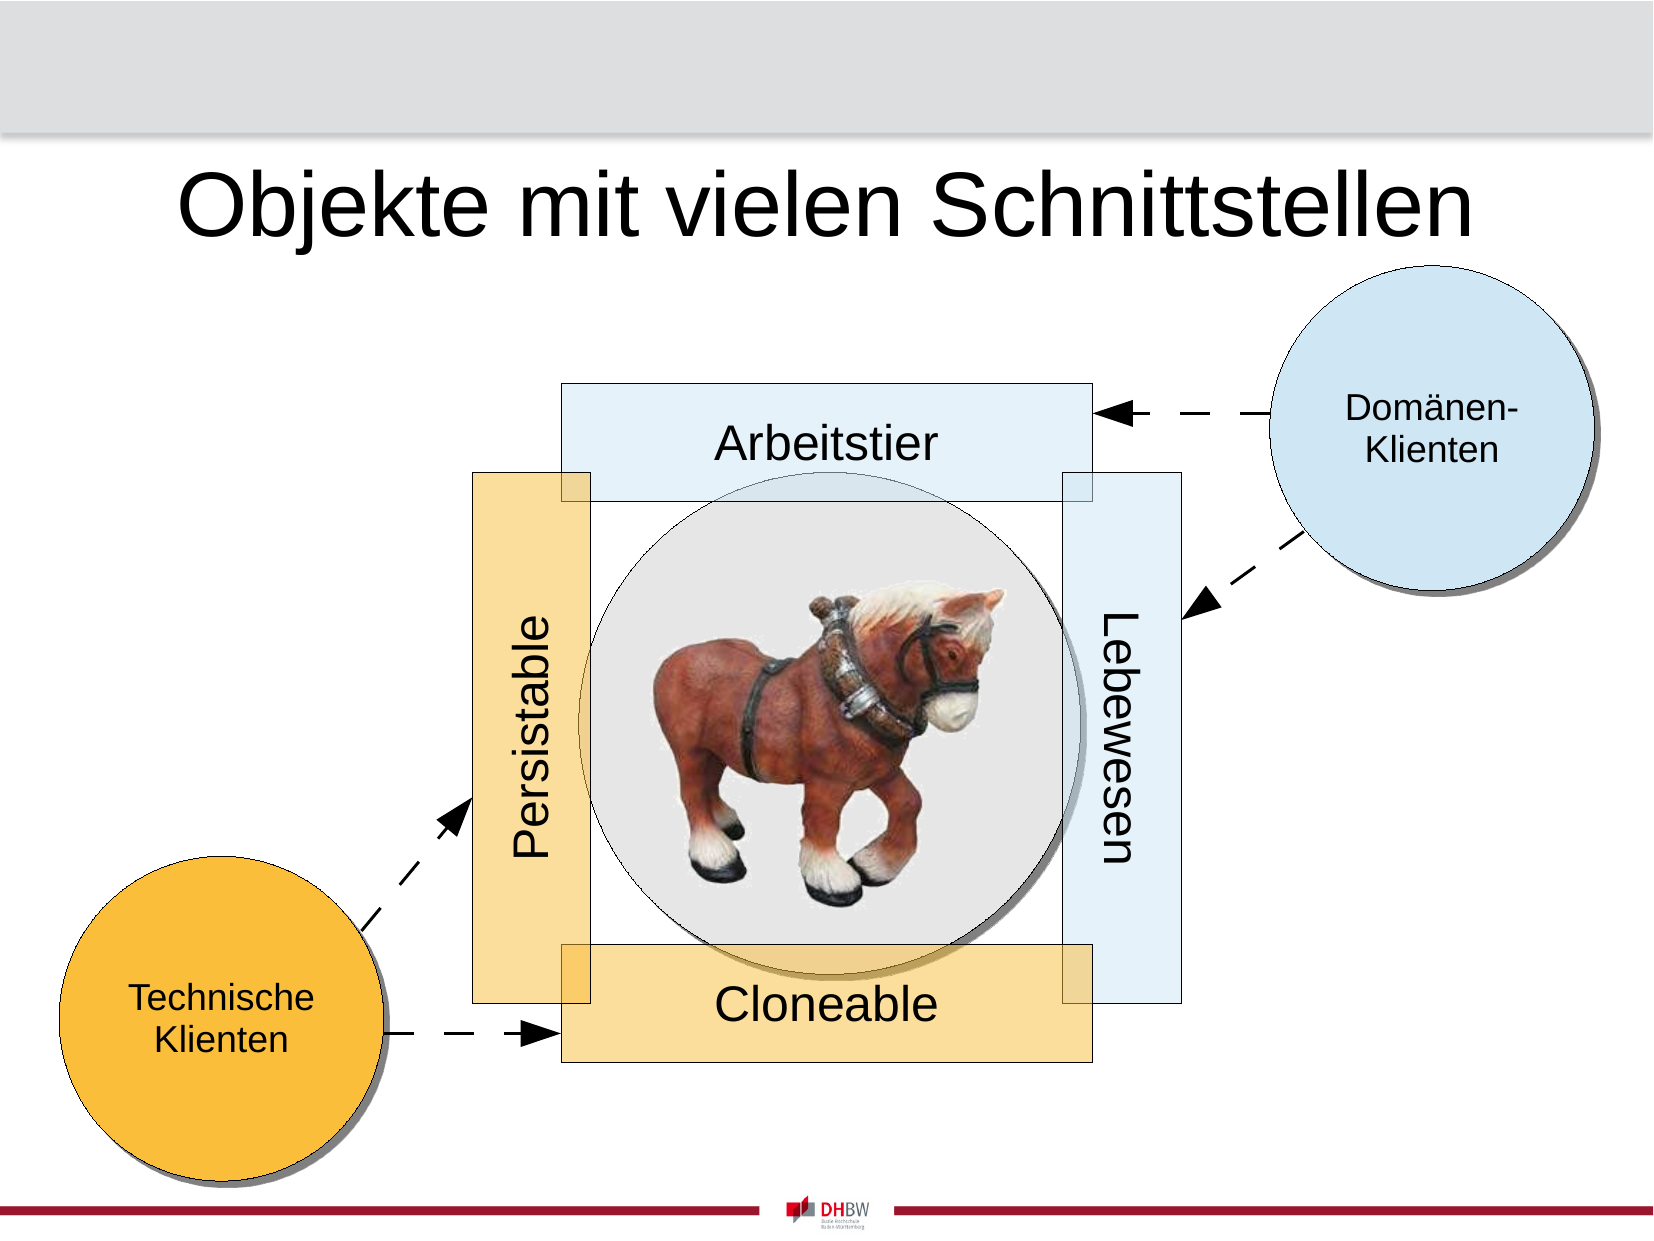

# Objekte mit vielen Schnittstellen
Domänen-
Klienten
Arbeitstier
Persistable
Lebewesen
Technische
Klienten
Cloneable